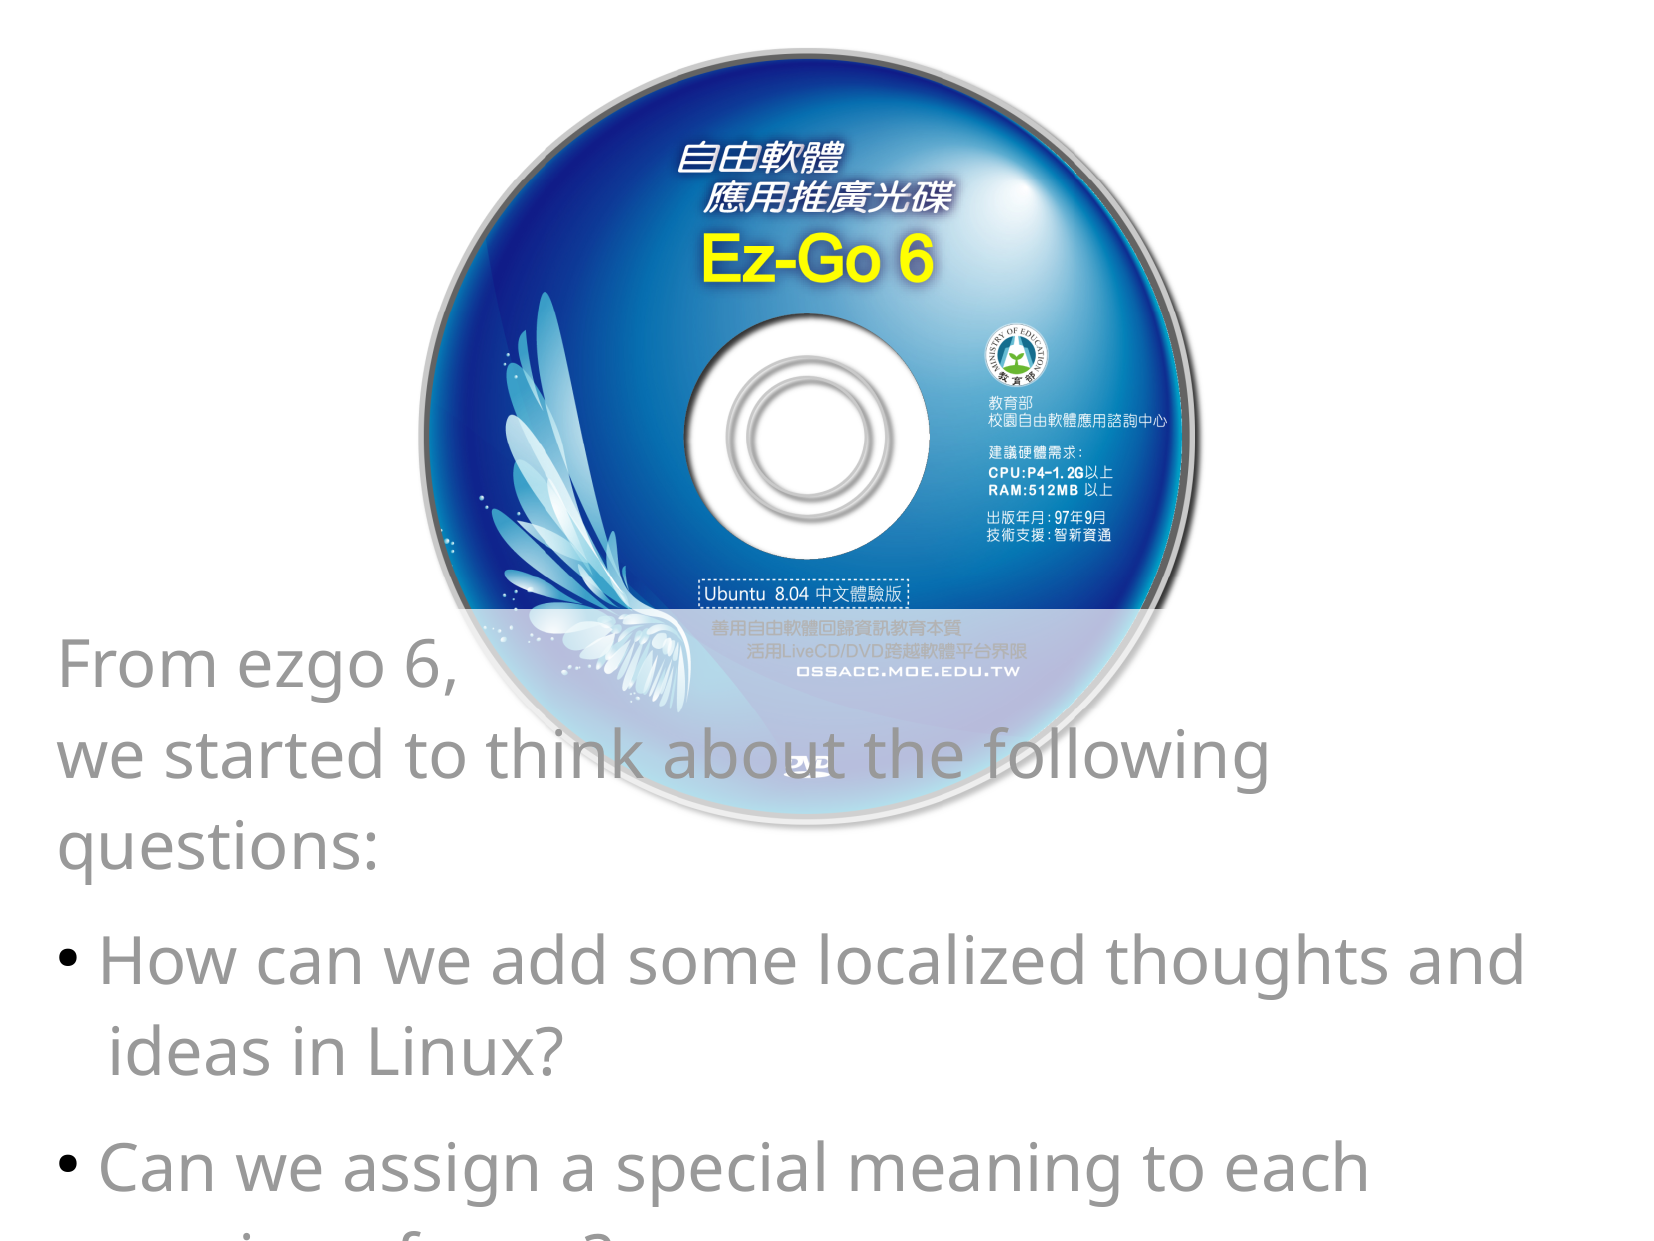

From ezgo 6,
we started to think about the following questions:
 How can we add some localized thoughts and
 ideas in Linux?
 Can we assign a special meaning to each
 version of ezgo?